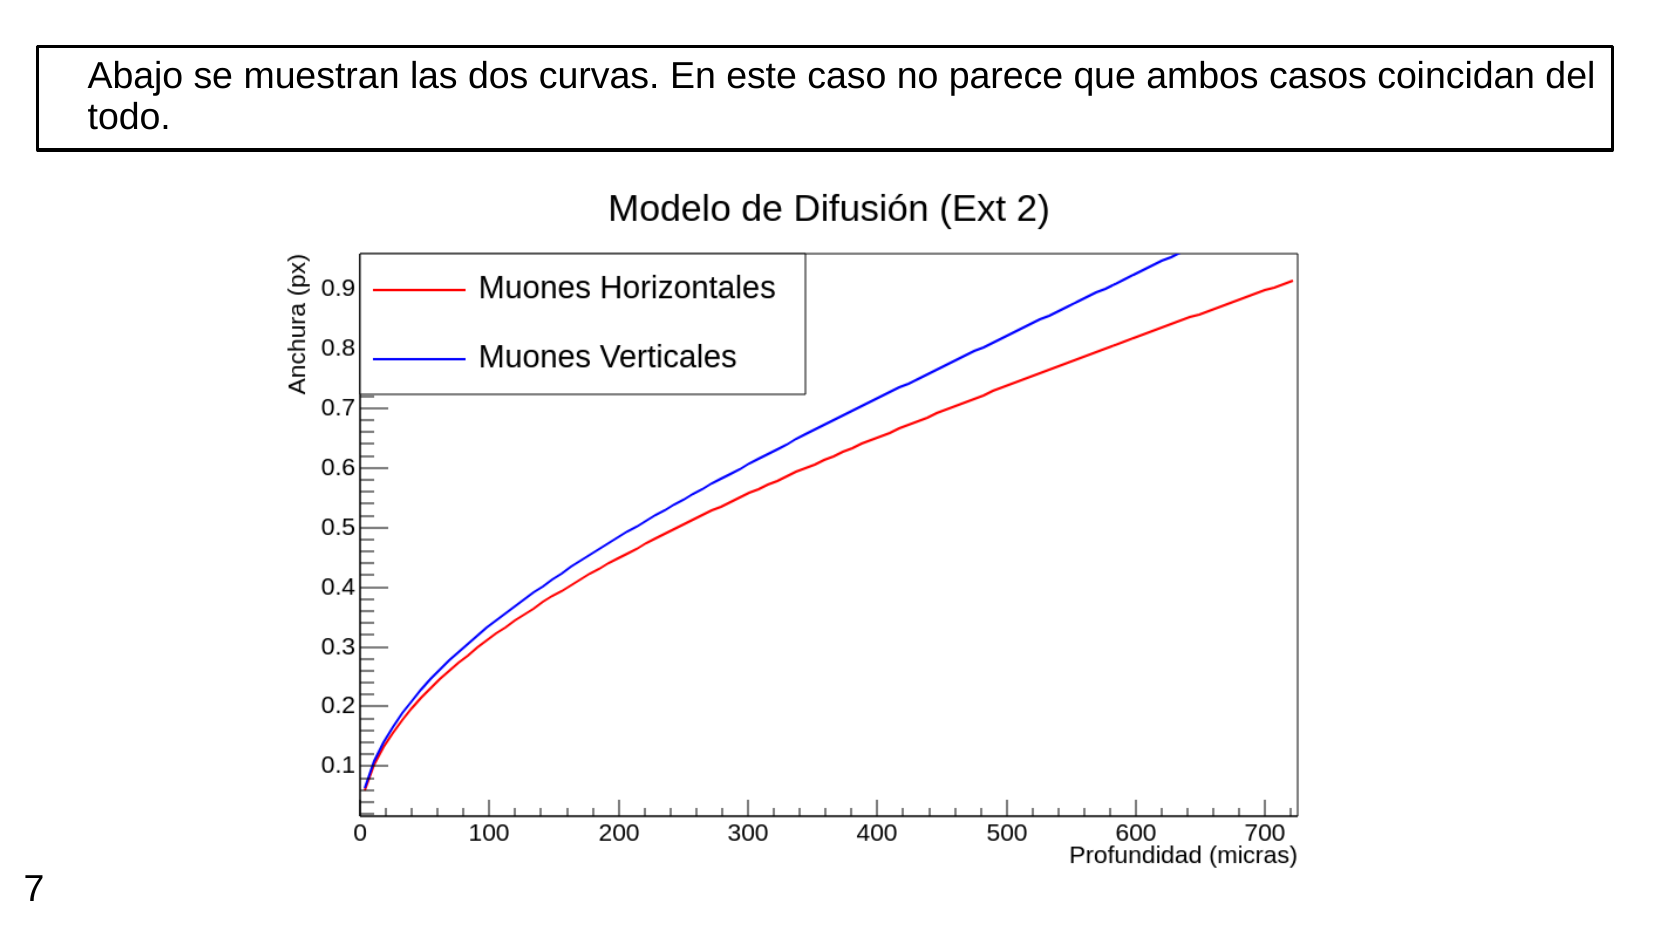

Abajo se muestran las dos curvas. En este caso no parece que ambos casos coincidan del todo.